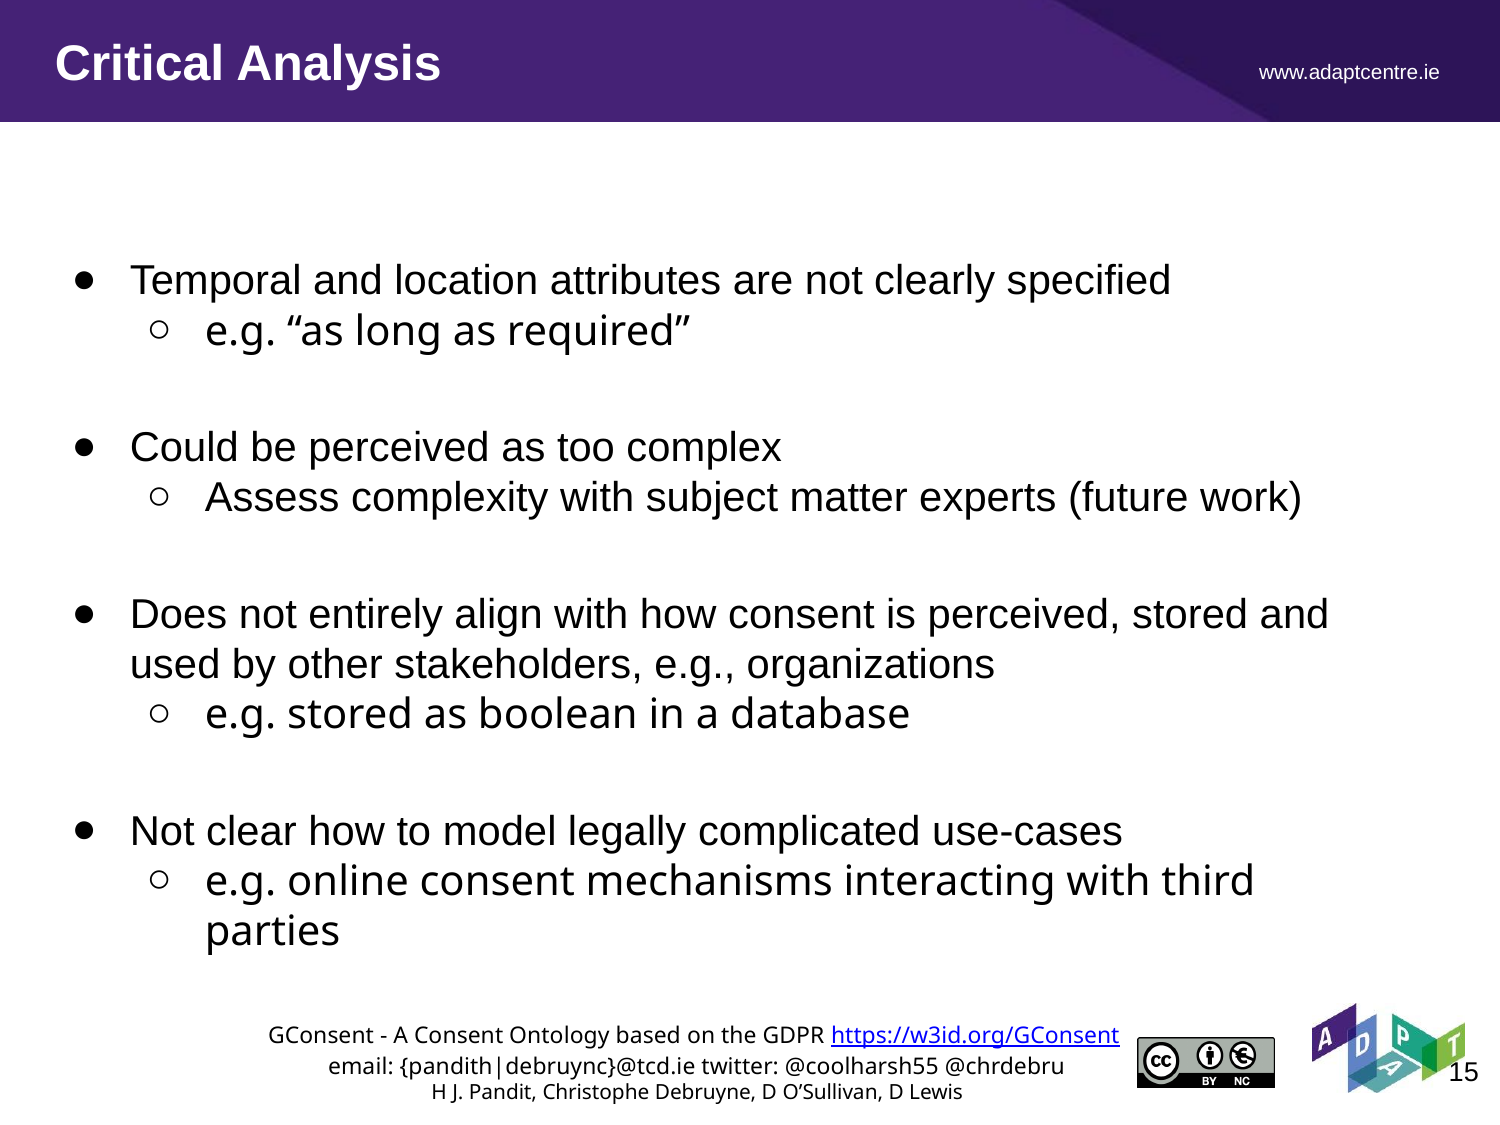

# Critical Analysis
Temporal and location attributes are not clearly specified
e.g. “as long as required”
Could be perceived as too complex
Assess complexity with subject matter experts (future work)
Does not entirely align with how consent is perceived, stored and used by other stakeholders, e.g., organizations
e.g. stored as boolean in a database
Not clear how to model legally complicated use-cases
e.g. online consent mechanisms interacting with third parties